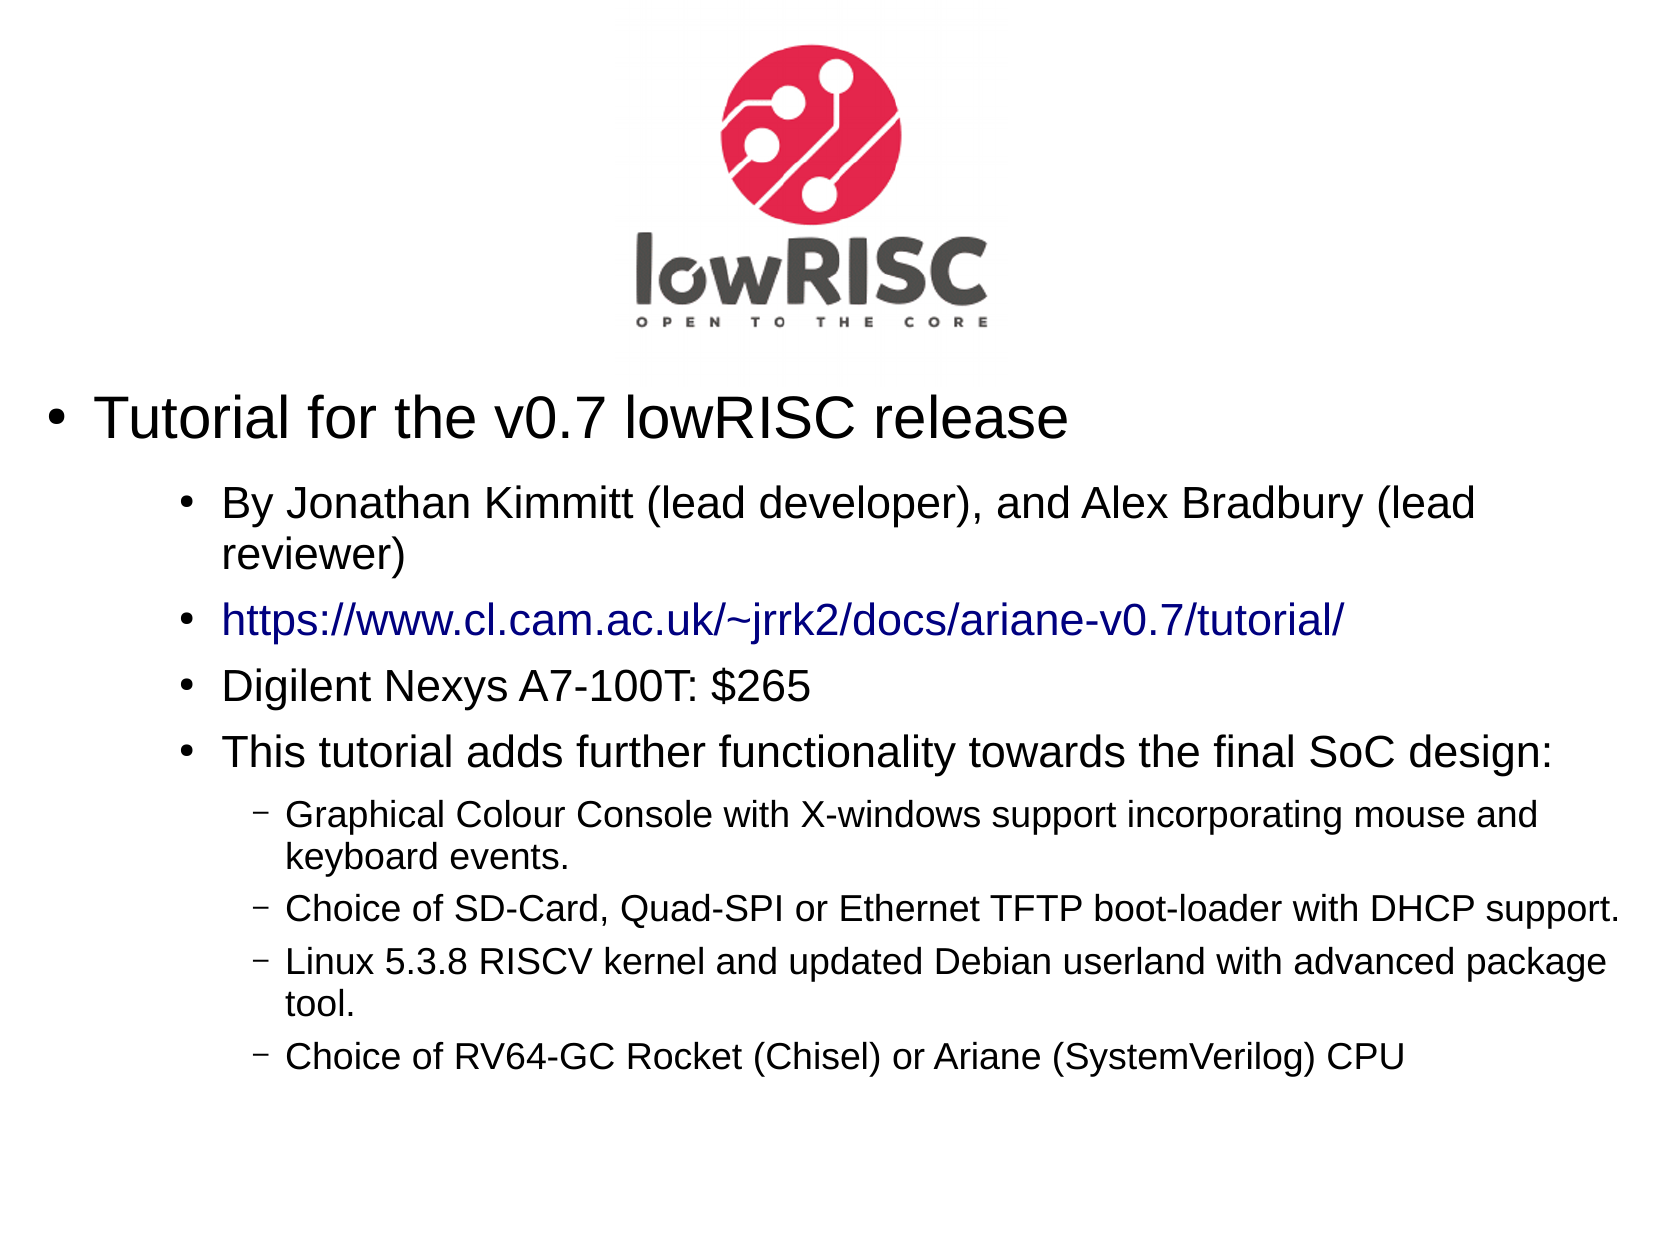

# Tutorial for the v0.7 lowRISC release
By Jonathan Kimmitt (lead developer), and Alex Bradbury (lead reviewer)
https://www.cl.cam.ac.uk/~jrrk2/docs/ariane-v0.7/tutorial/
Digilent Nexys A7-100T: $265
This tutorial adds further functionality towards the final SoC design:
Graphical Colour Console with X-windows support incorporating mouse and keyboard events.
Choice of SD-Card, Quad-SPI or Ethernet TFTP boot-loader with DHCP support.
Linux 5.3.8 RISCV kernel and updated Debian userland with advanced package tool.
Choice of RV64-GC Rocket (Chisel) or Ariane (SystemVerilog) CPU